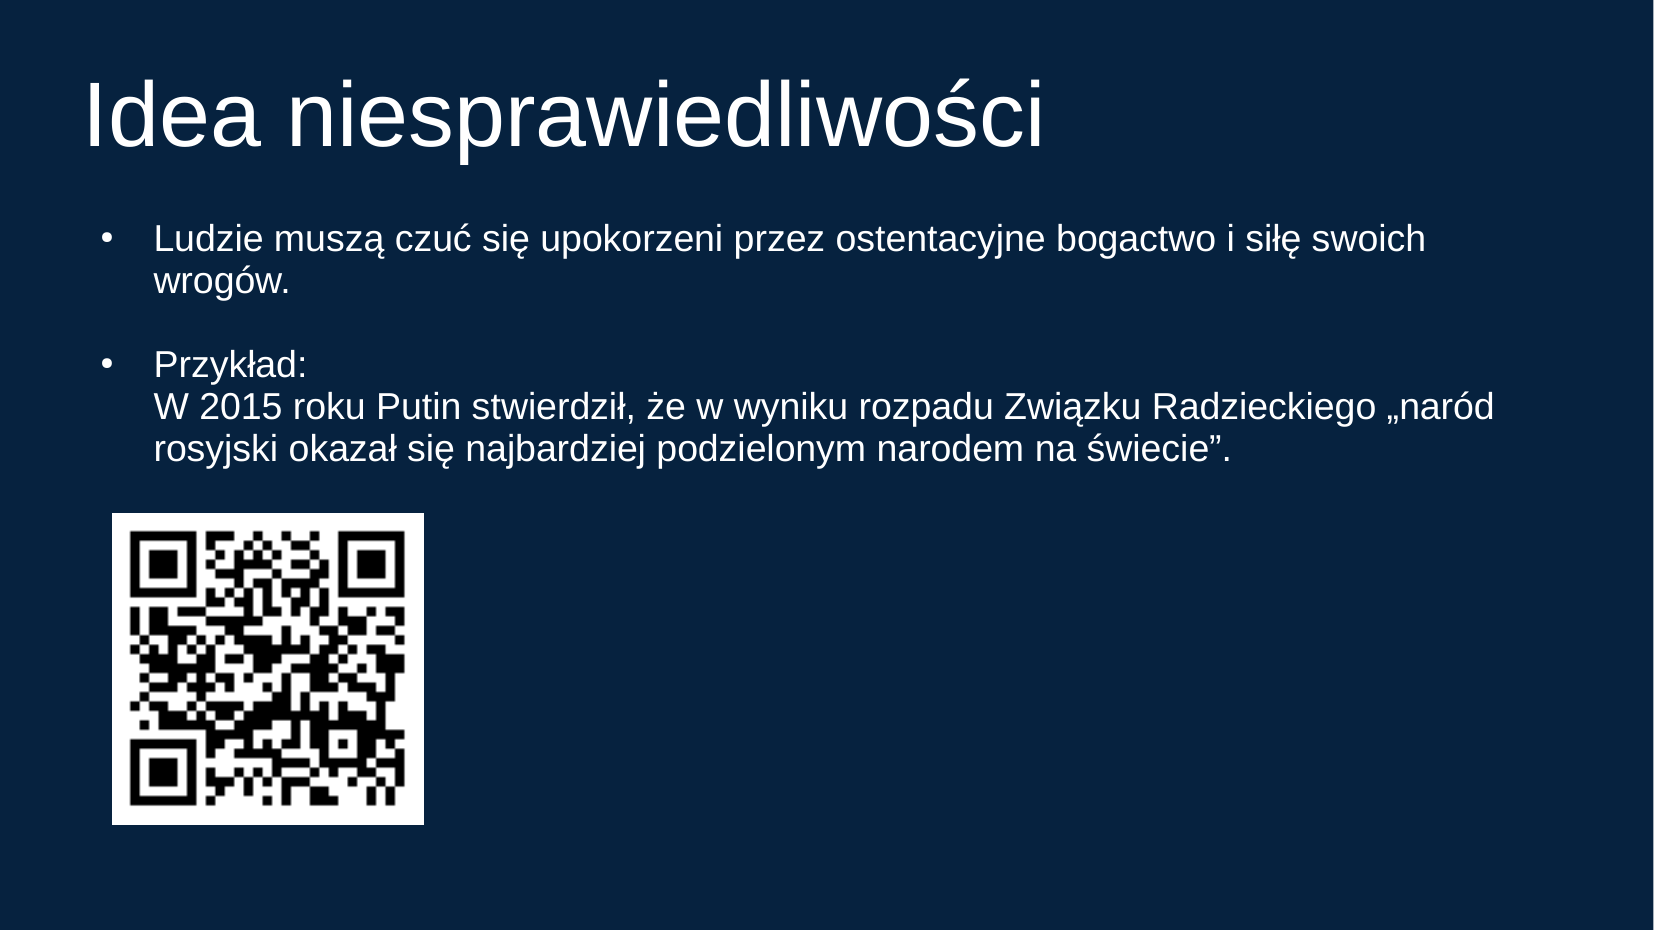

# Idea niesprawiedliwości
Ludzie muszą czuć się upokorzeni przez ostentacyjne bogactwo i siłę swoich wrogów.
Przykład:
W 2015 roku Putin stwierdził, że w wyniku rozpadu Związku Radzieckiego „naród rosyjski okazał się najbardziej podzielonym narodem na świecie”.